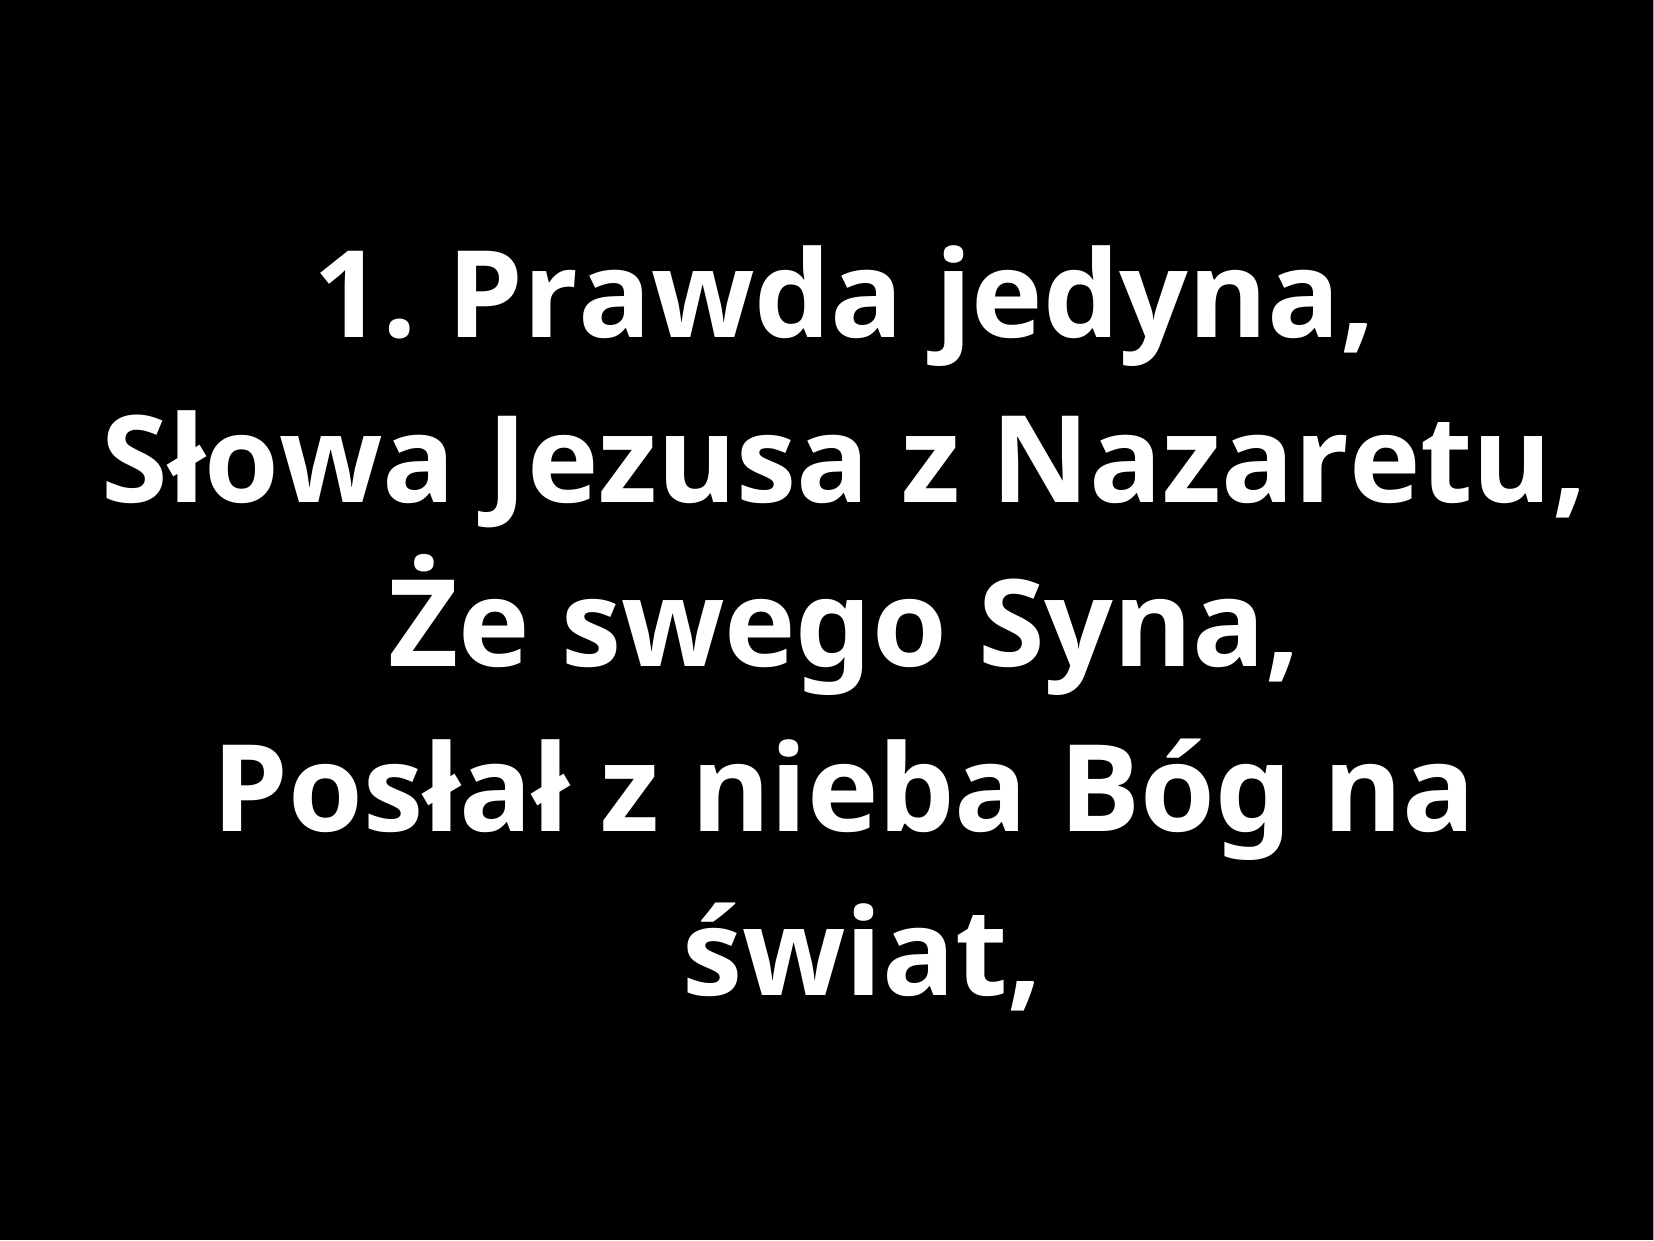

# 1. Prawda jedyna,
Słowa Jezusa z Nazaretu,
Że swego Syna,
Posłał z nieba Bóg na świat,